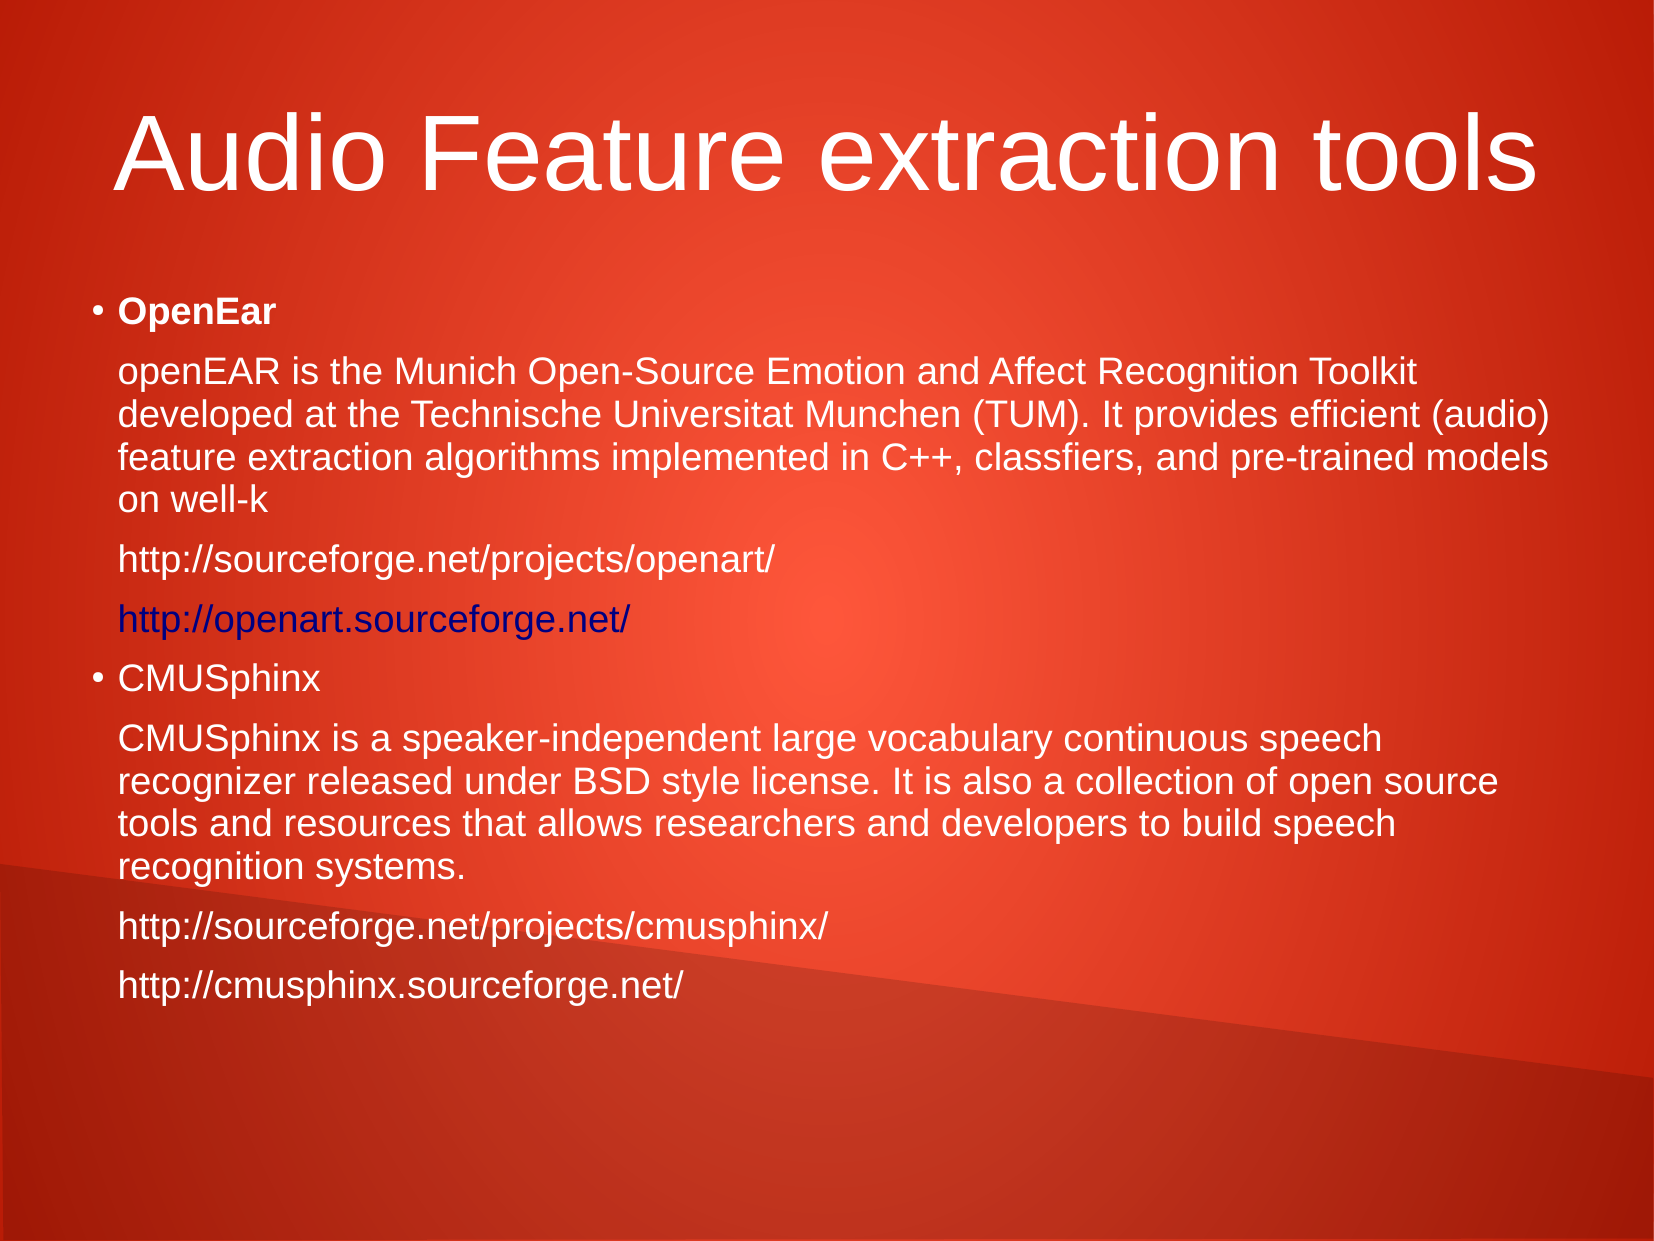

# Audio Feature extraction tools
OpenEar
openEAR is the Munich Open-Source Emotion and Affect Recognition Toolkit developed at the Technische Universitat Munchen (TUM). It provides efficient (audio) feature extraction algorithms implemented in C++, classfiers, and pre-trained models on well-k
http://sourceforge.net/projects/openart/
http://openart.sourceforge.net/
CMUSphinx
CMUSphinx is a speaker-independent large vocabulary continuous speech recognizer released under BSD style license. It is also a collection of open source tools and resources that allows researchers and developers to build speech recognition systems.
http://sourceforge.net/projects/cmusphinx/
http://cmusphinx.sourceforge.net/